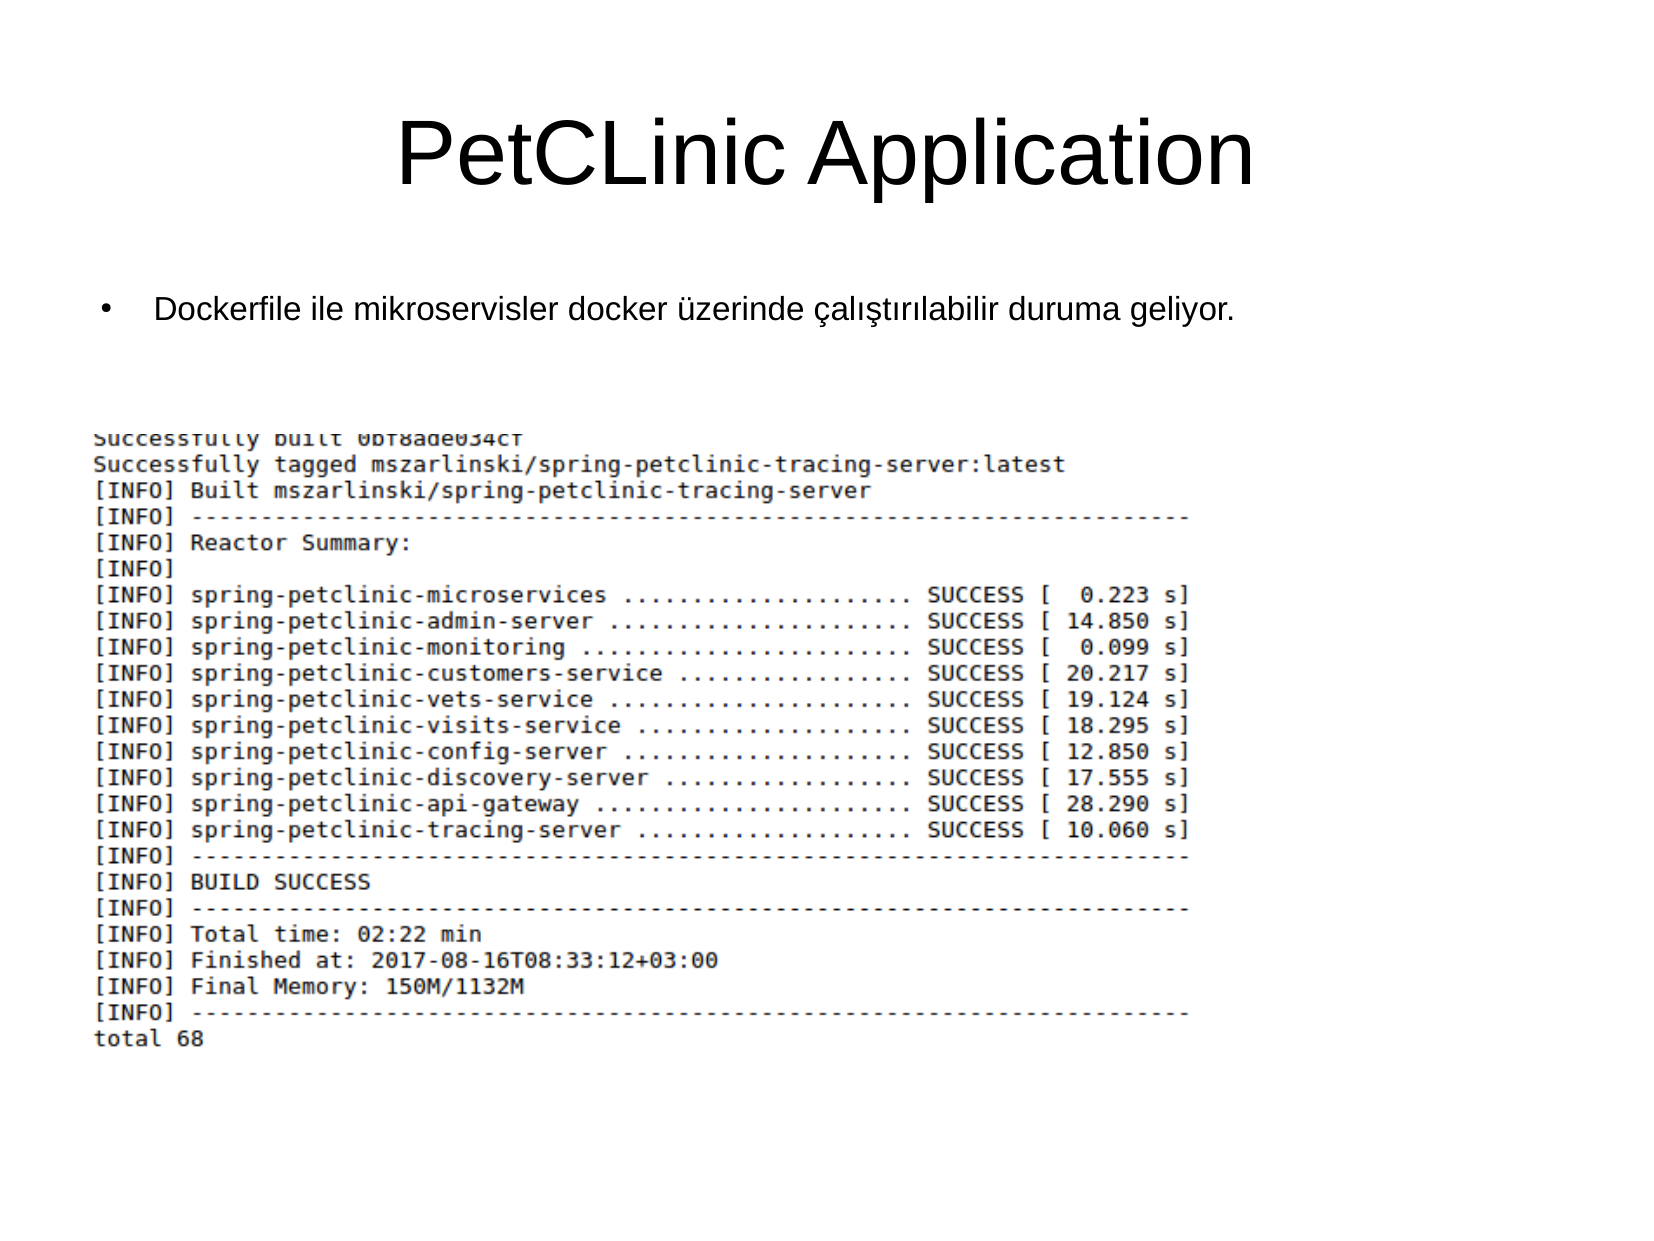

PetCLinic Application
# Dockerfile ile mikroservisler docker üzerinde çalıştırılabilir duruma geliyor.